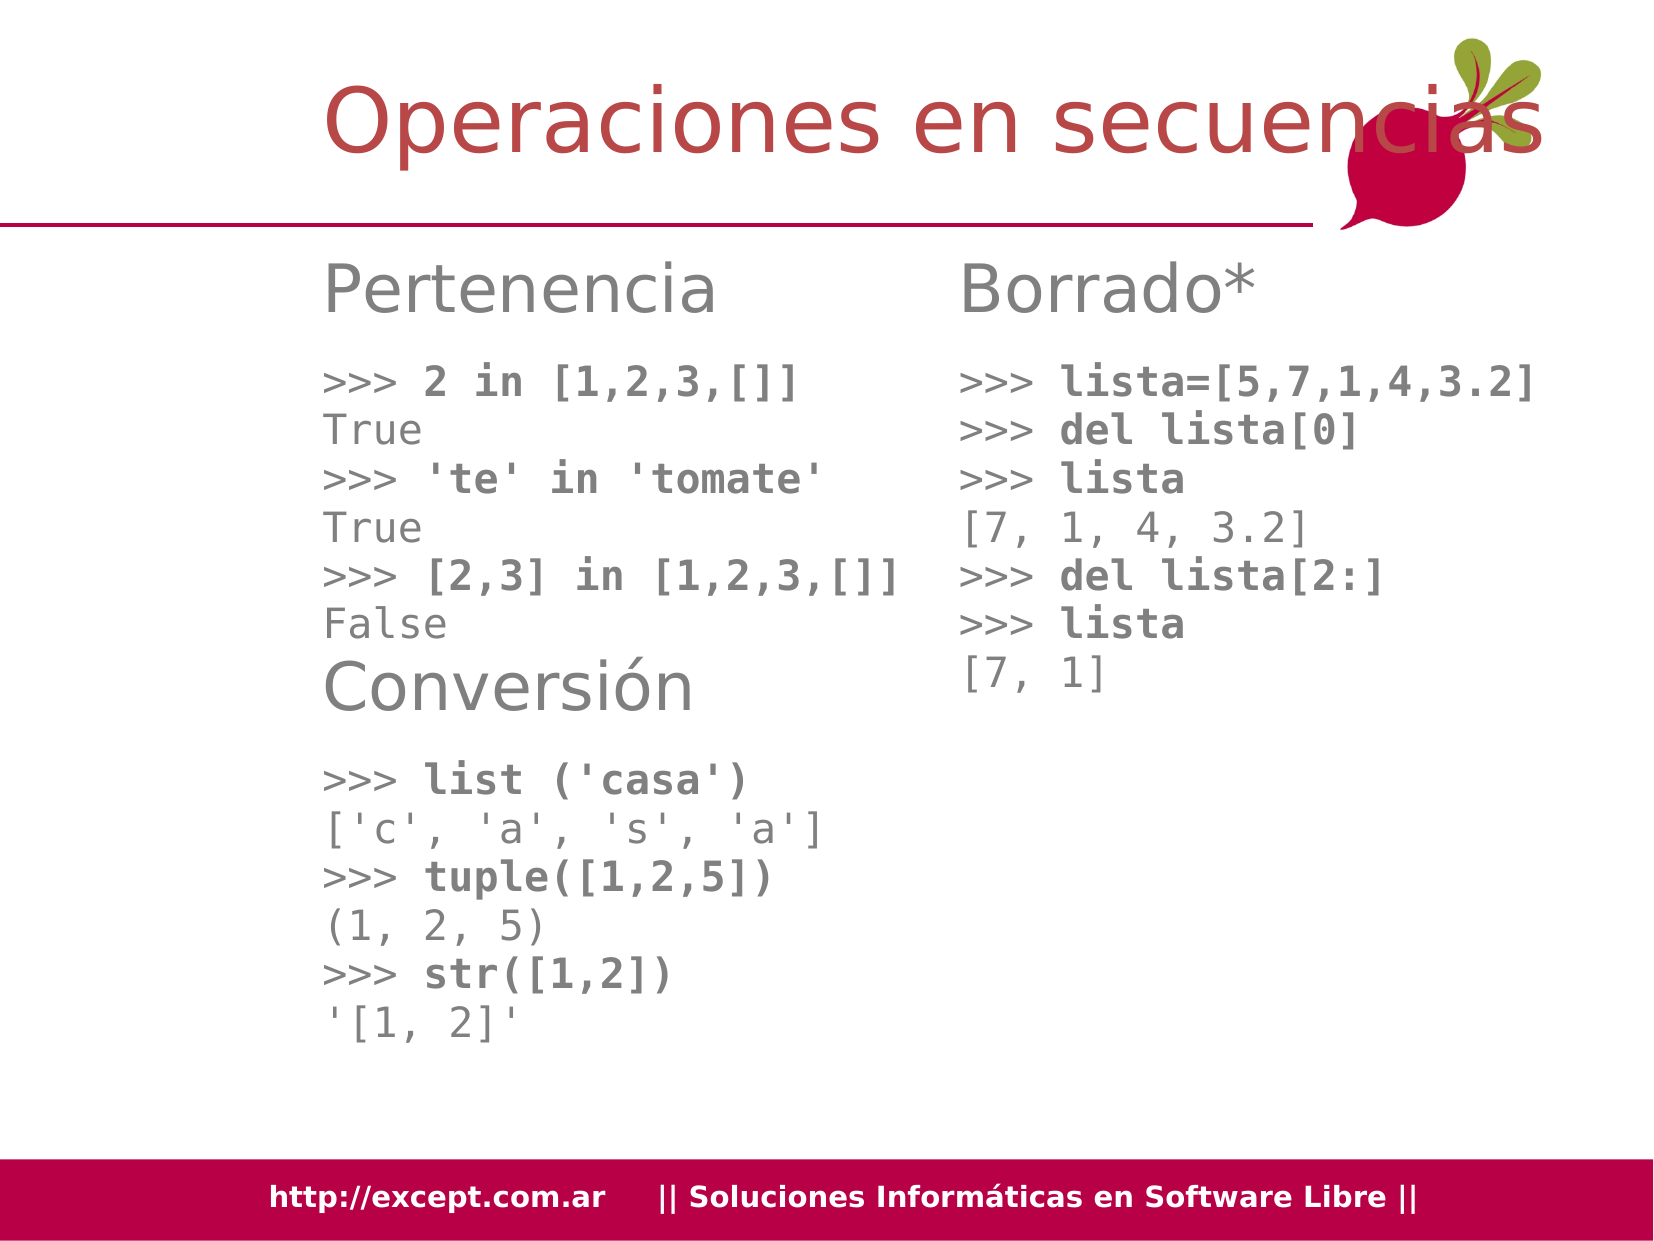

# Operaciones en secuencias
Pertenencia
>>> 2 in [1,2,3,[]]
True
>>> 'te' in 'tomate'
True
>>> [2,3] in [1,2,3,[]]
False
Conversión
>>> list ('casa')
['c', 'a', 's', 'a']
>>> tuple([1,2,5])
(1, 2, 5)
>>> str([1,2])
'[1, 2]'
Borrado*
>>> lista=[5,7,1,4,3.2]
>>> del lista[0]
>>> lista
[7, 1, 4, 3.2]
>>> del lista[2:]
>>> lista
[7, 1]